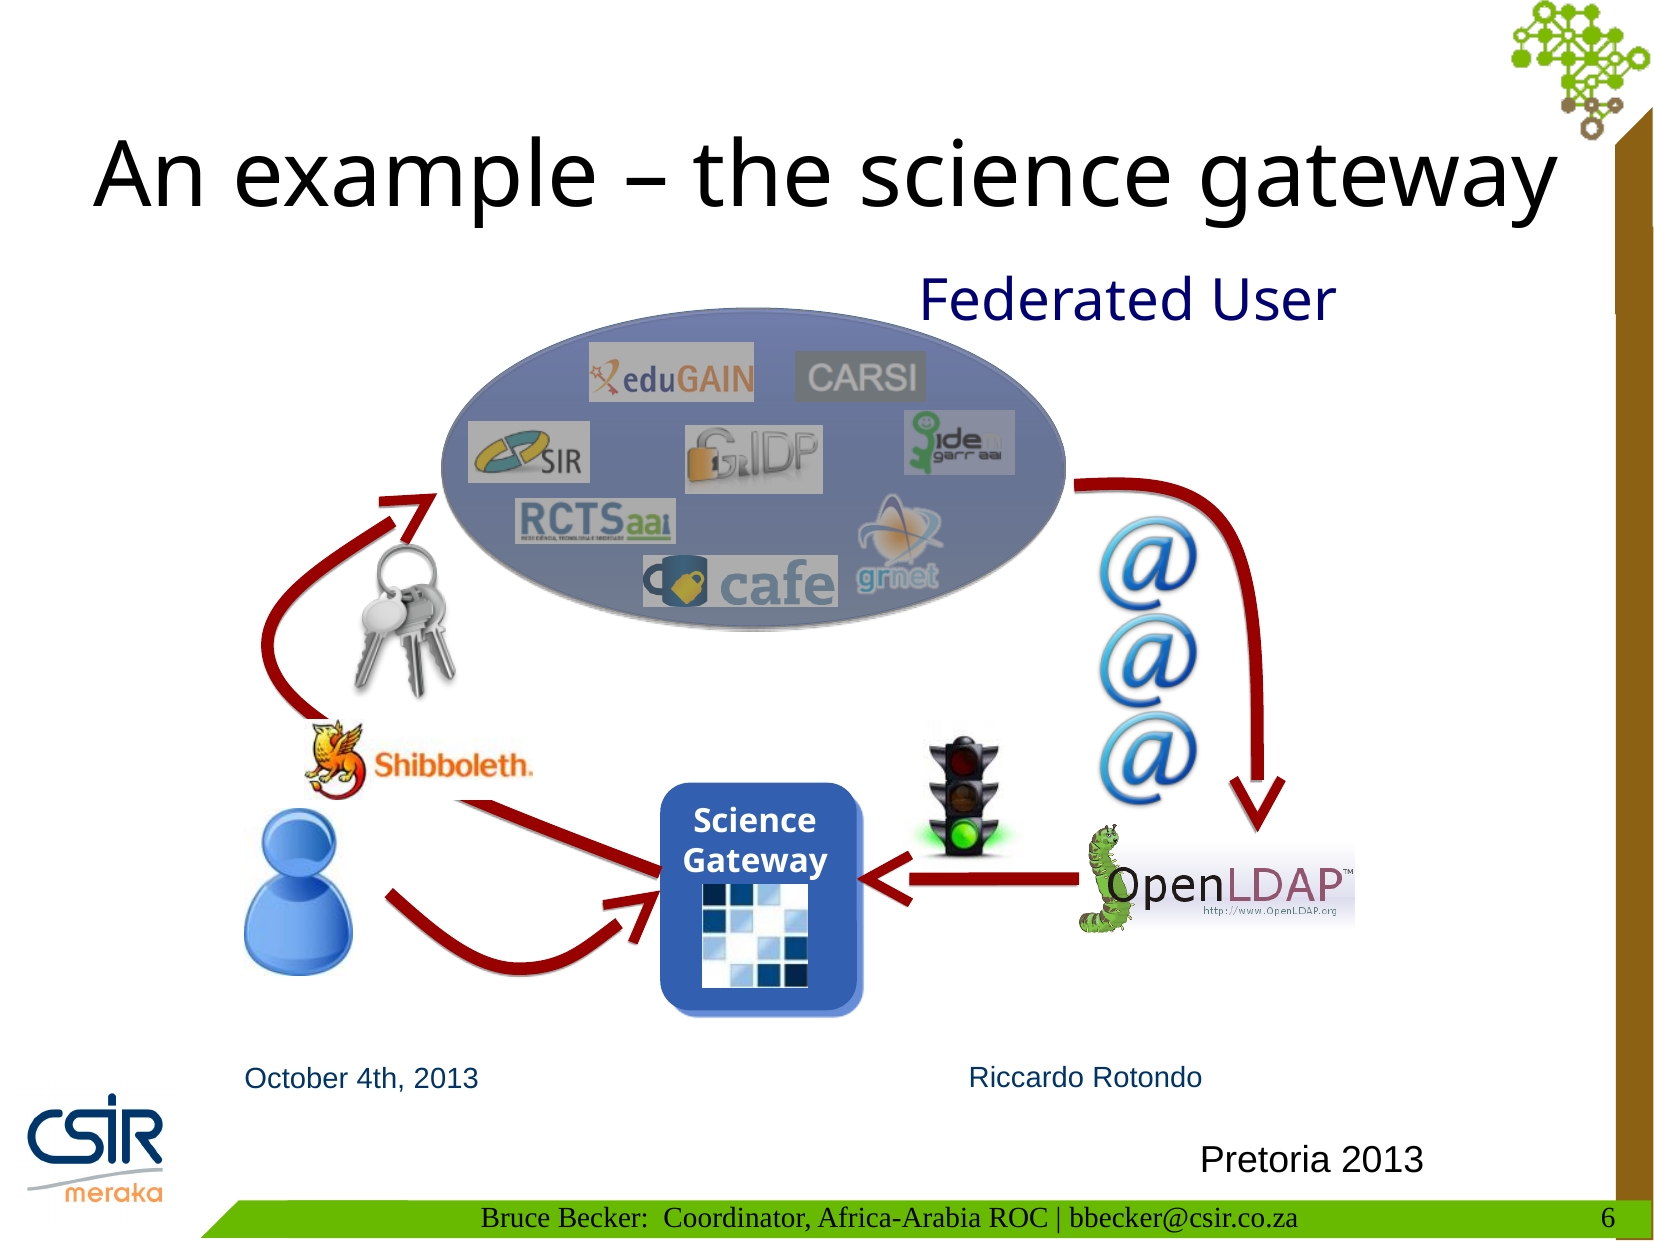

# An example – the science gateway
Federated User
Science Gateway
Riccardo Rotondo
October 4th, 2013
Pretoria 2013
6